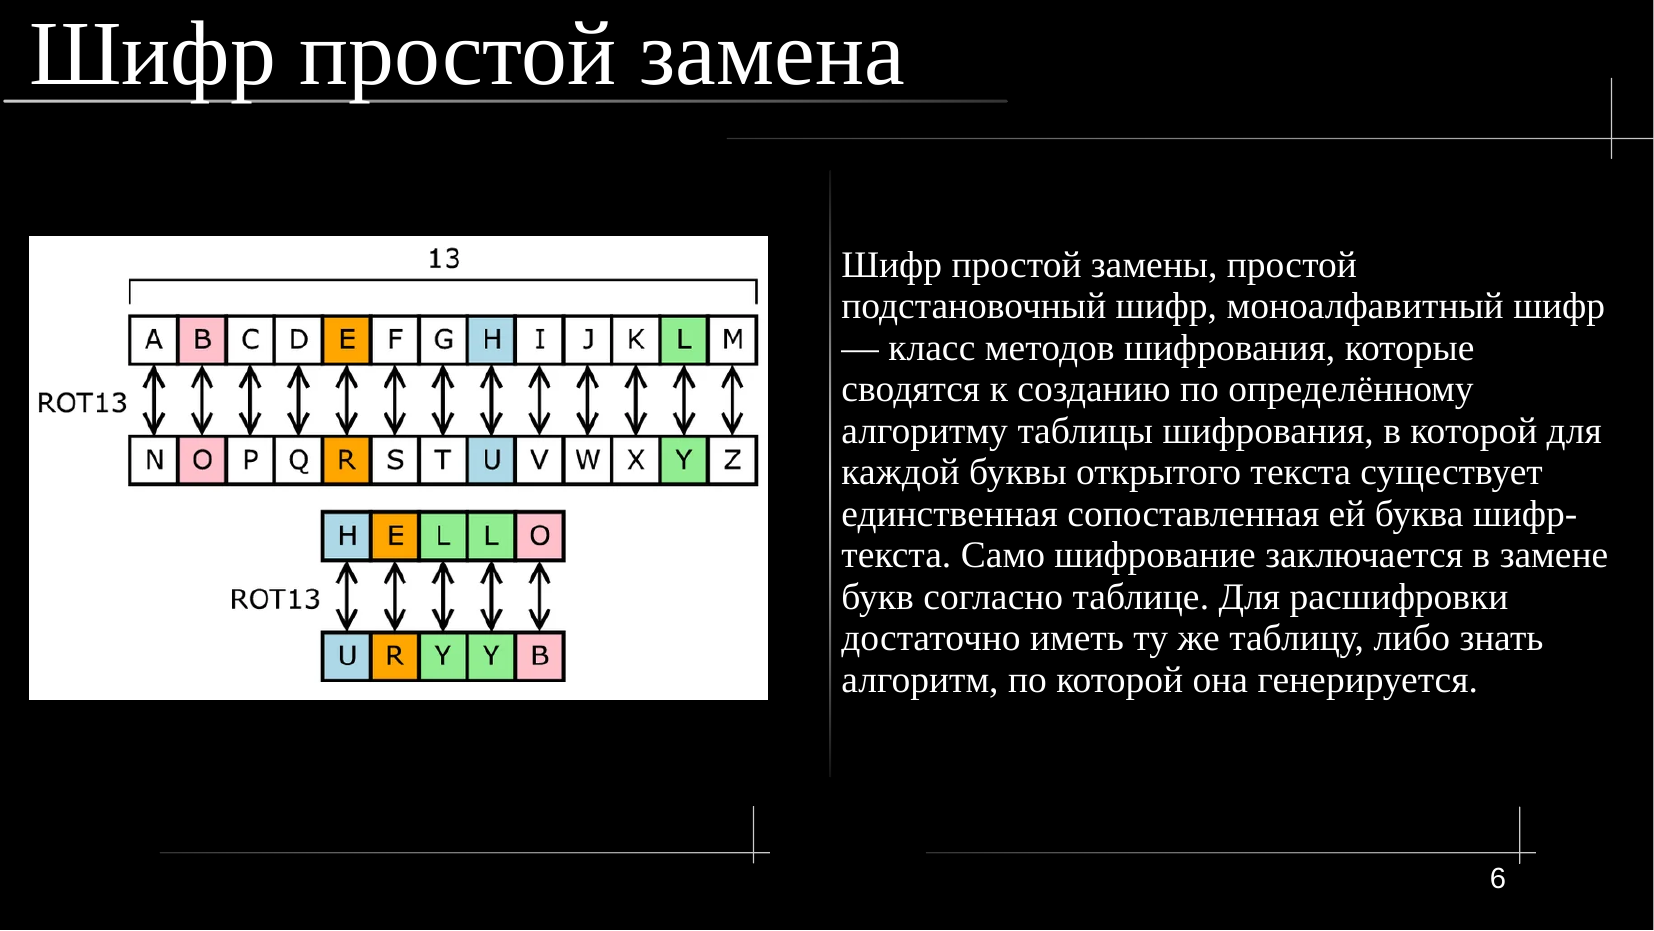

# Шифр простой замена
Шифр простой замены, простой подстановочный шифр, моноалфавитный шифр — класс методов шифрования, которые сводятся к созданию по определённому алгоритму таблицы шифрования, в которой для каждой буквы открытого текста существует единственная сопоставленная ей буква шифр-текста. Само шифрование заключается в замене букв согласно таблице. Для расшифровки достаточно иметь ту же таблицу, либо знать алгоритм, по которой она генерируется.
6